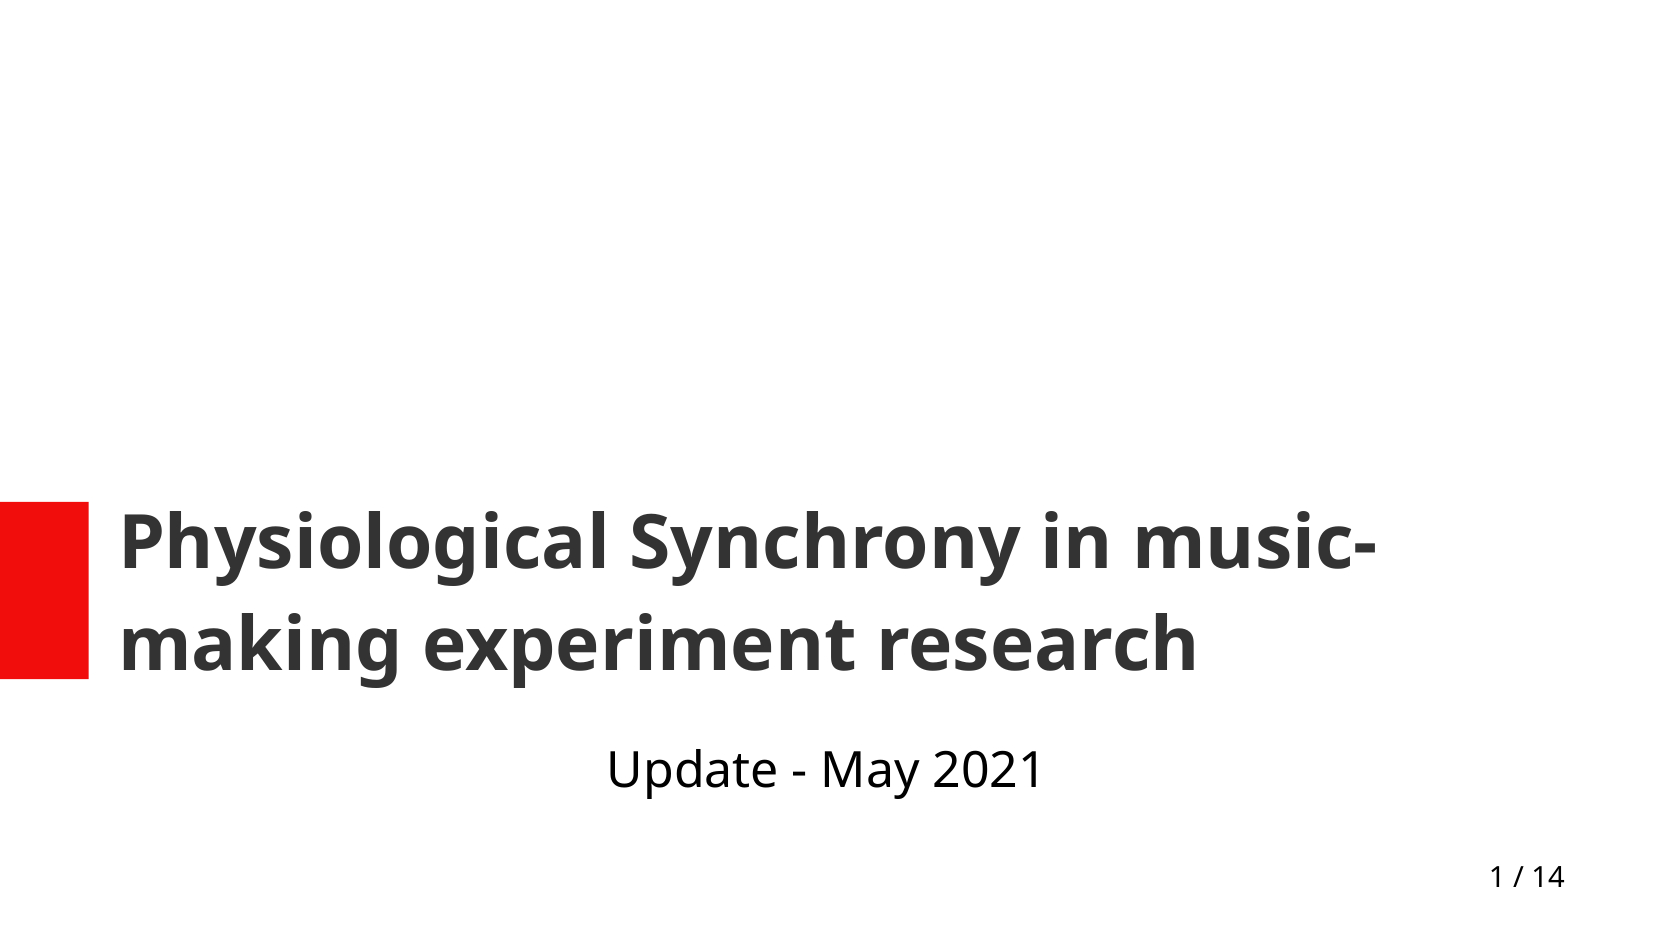

# Physiological Synchrony in music-making experiment research
Update - May 2021
1